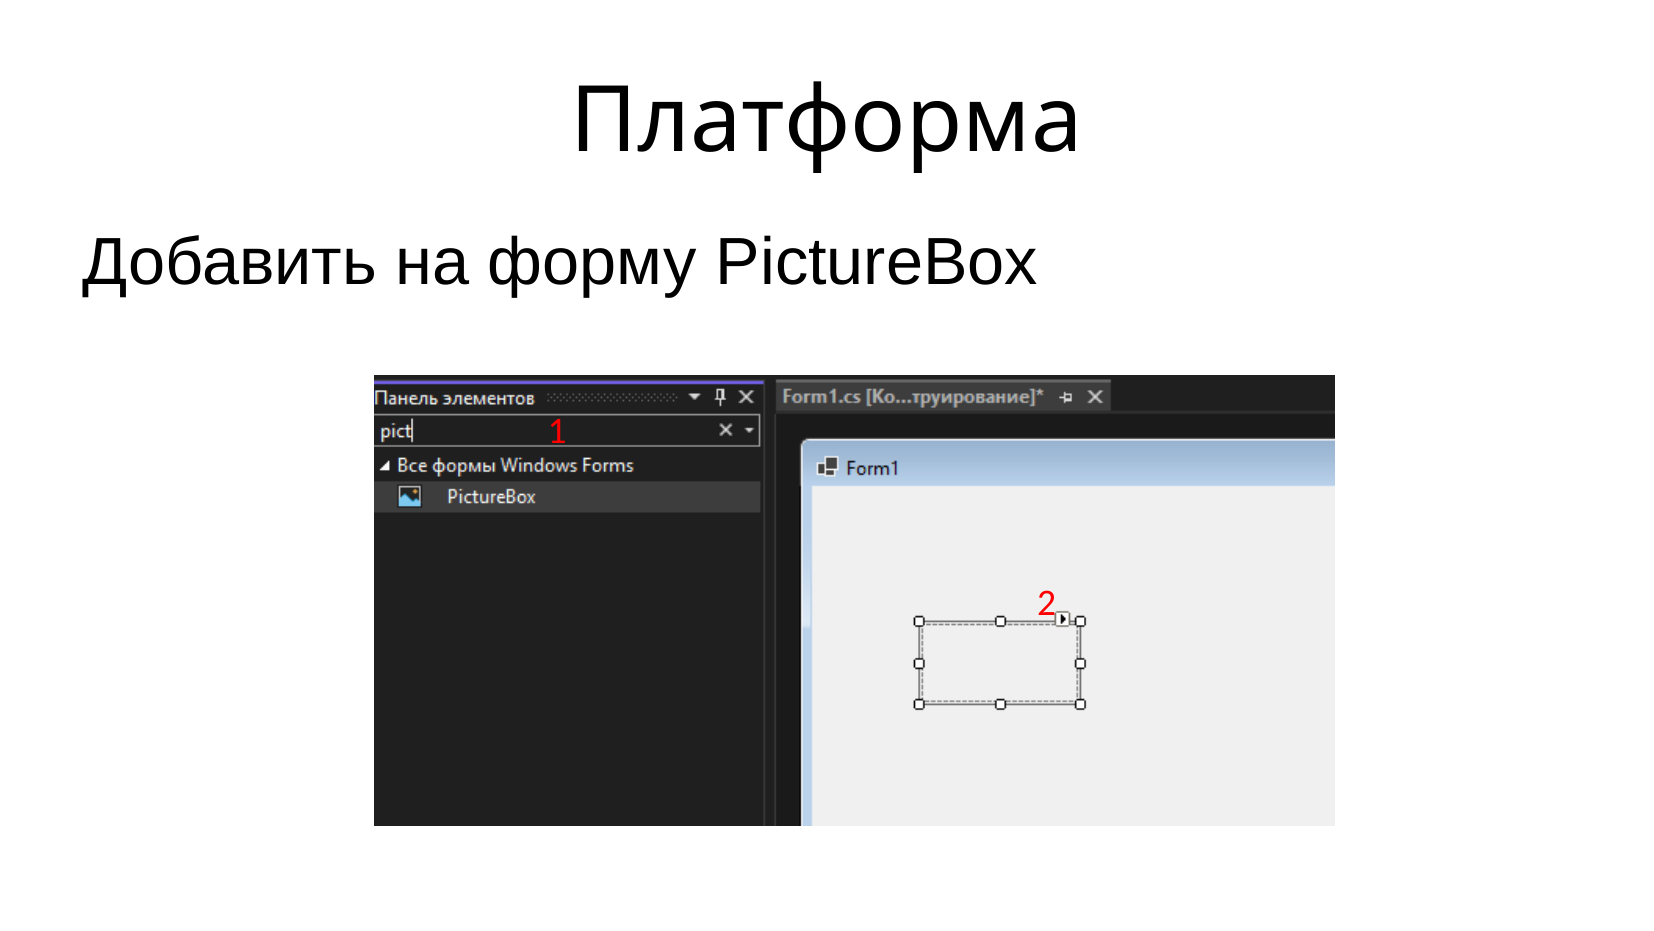

# Платформа
Добавить на форму PictureBox
1
2